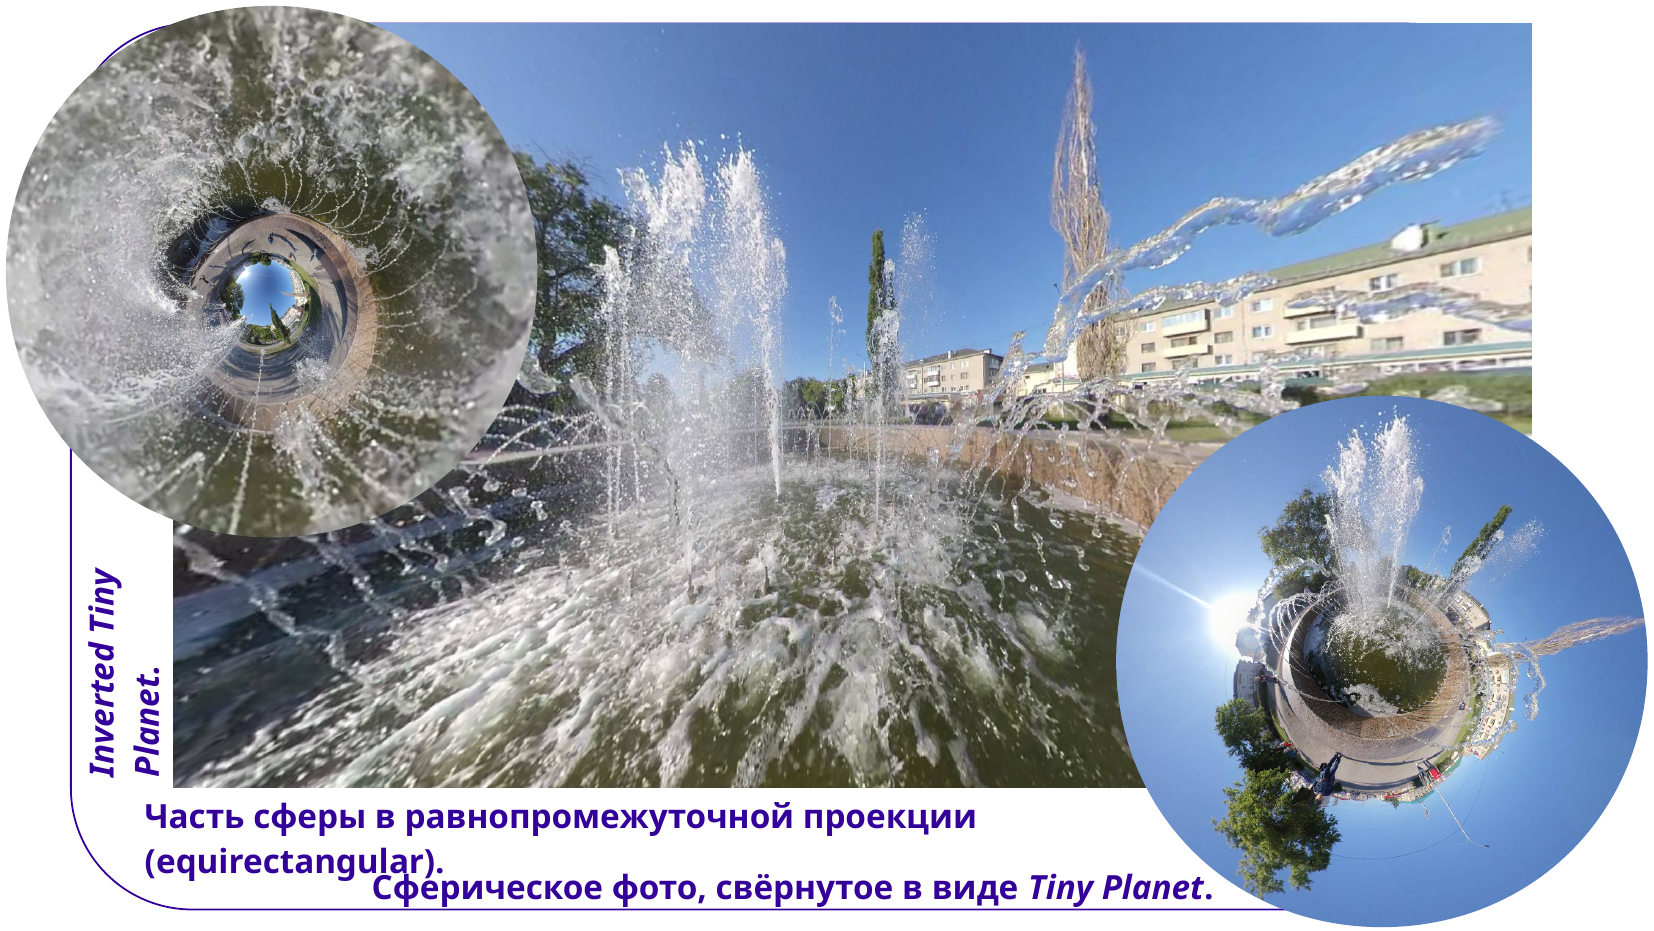

Inverted Tiny Planet.
Часть сферы в равнопромежуточной проекции (equirectangular).
Сферическое фото, свёрнутое в виде Tiny Planet.